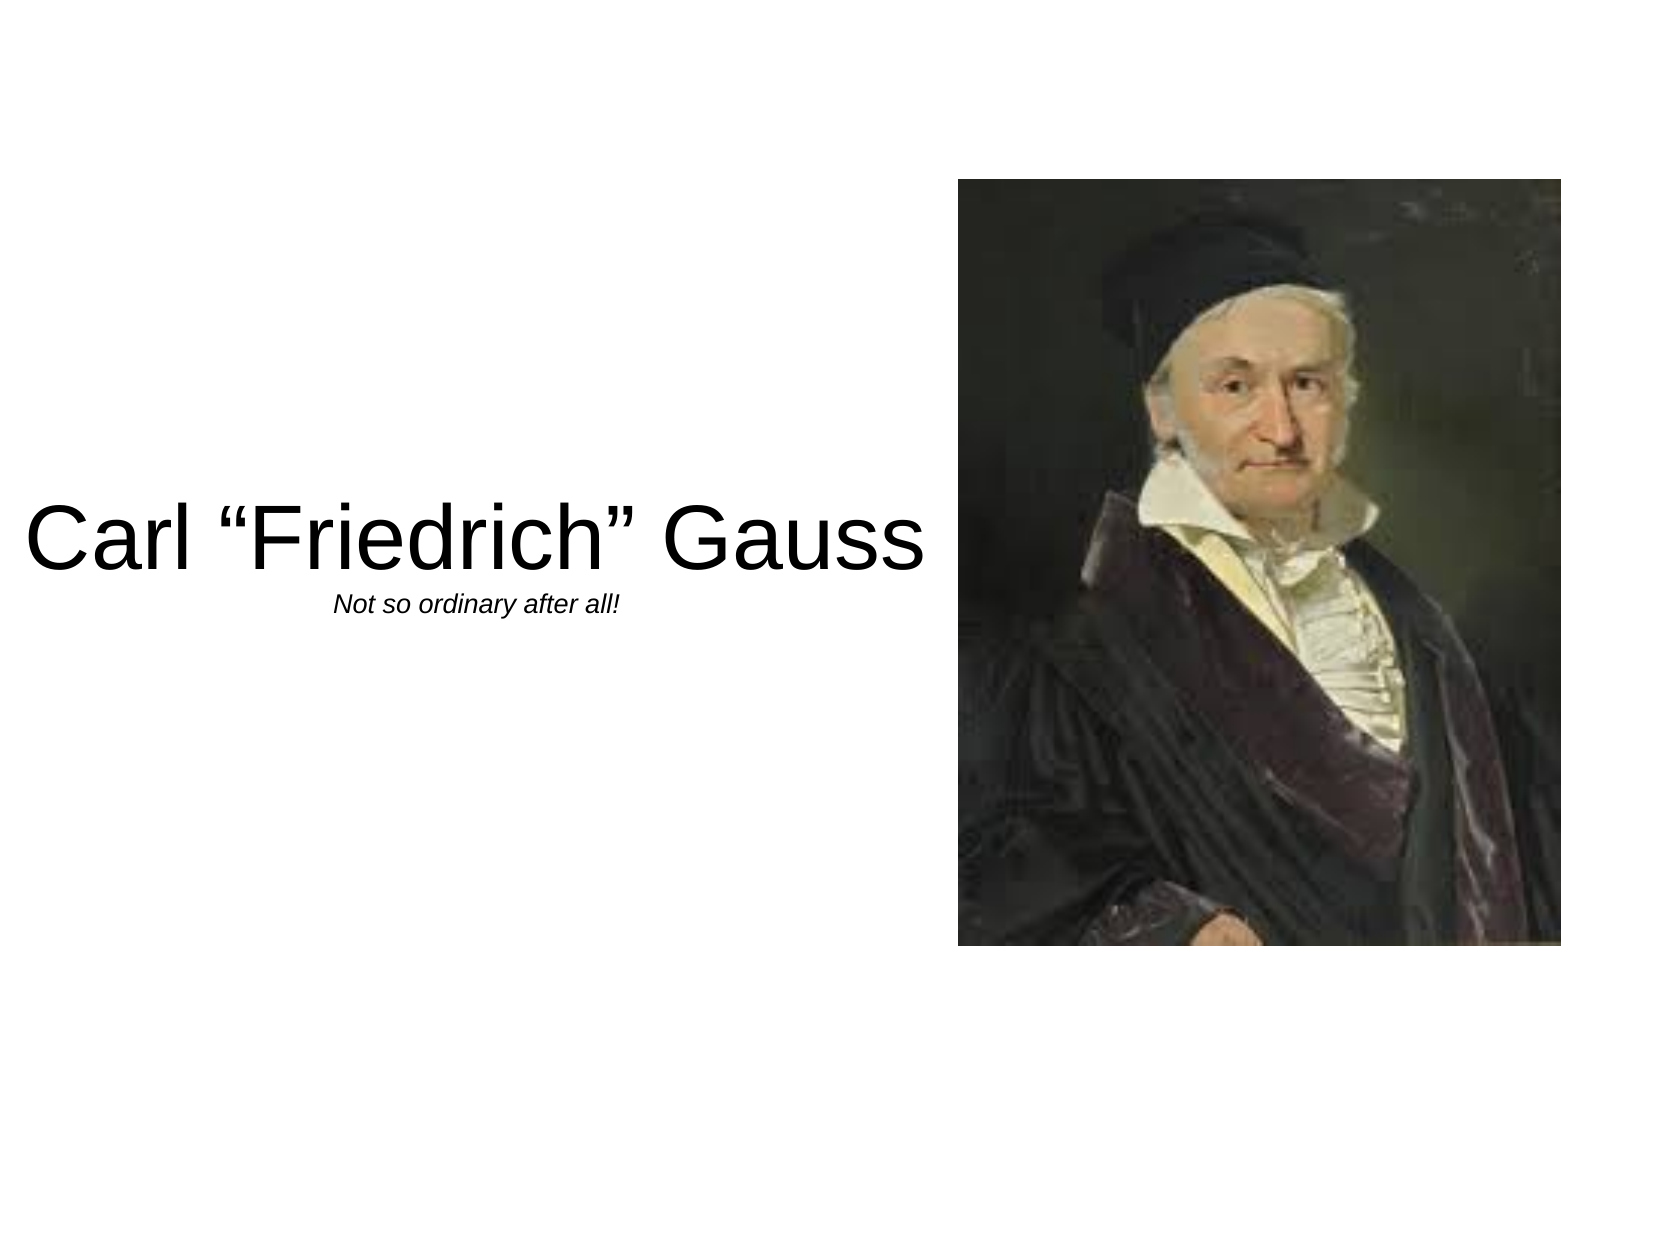

# Carl “Friedrich” Gauss Not so ordinary after all!